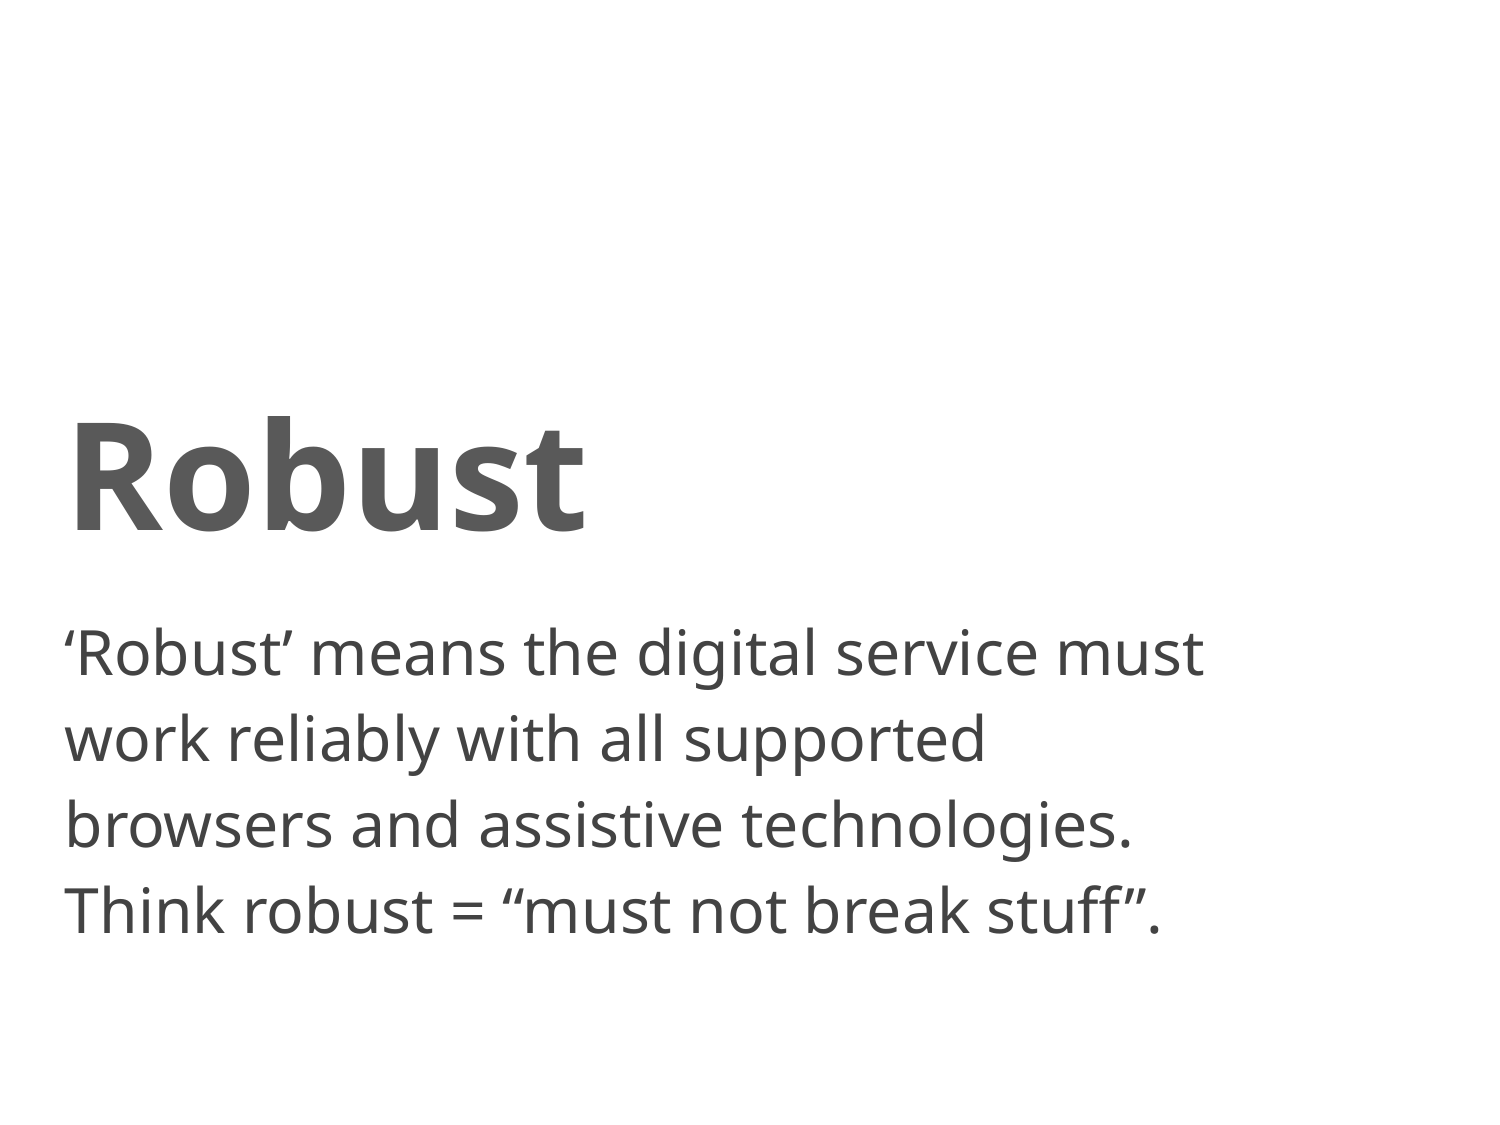

Robust
# ‘Robust’ means the digital service must work reliably with all supported browsers and assistive technologies. Think robust = “must not break stuff”.